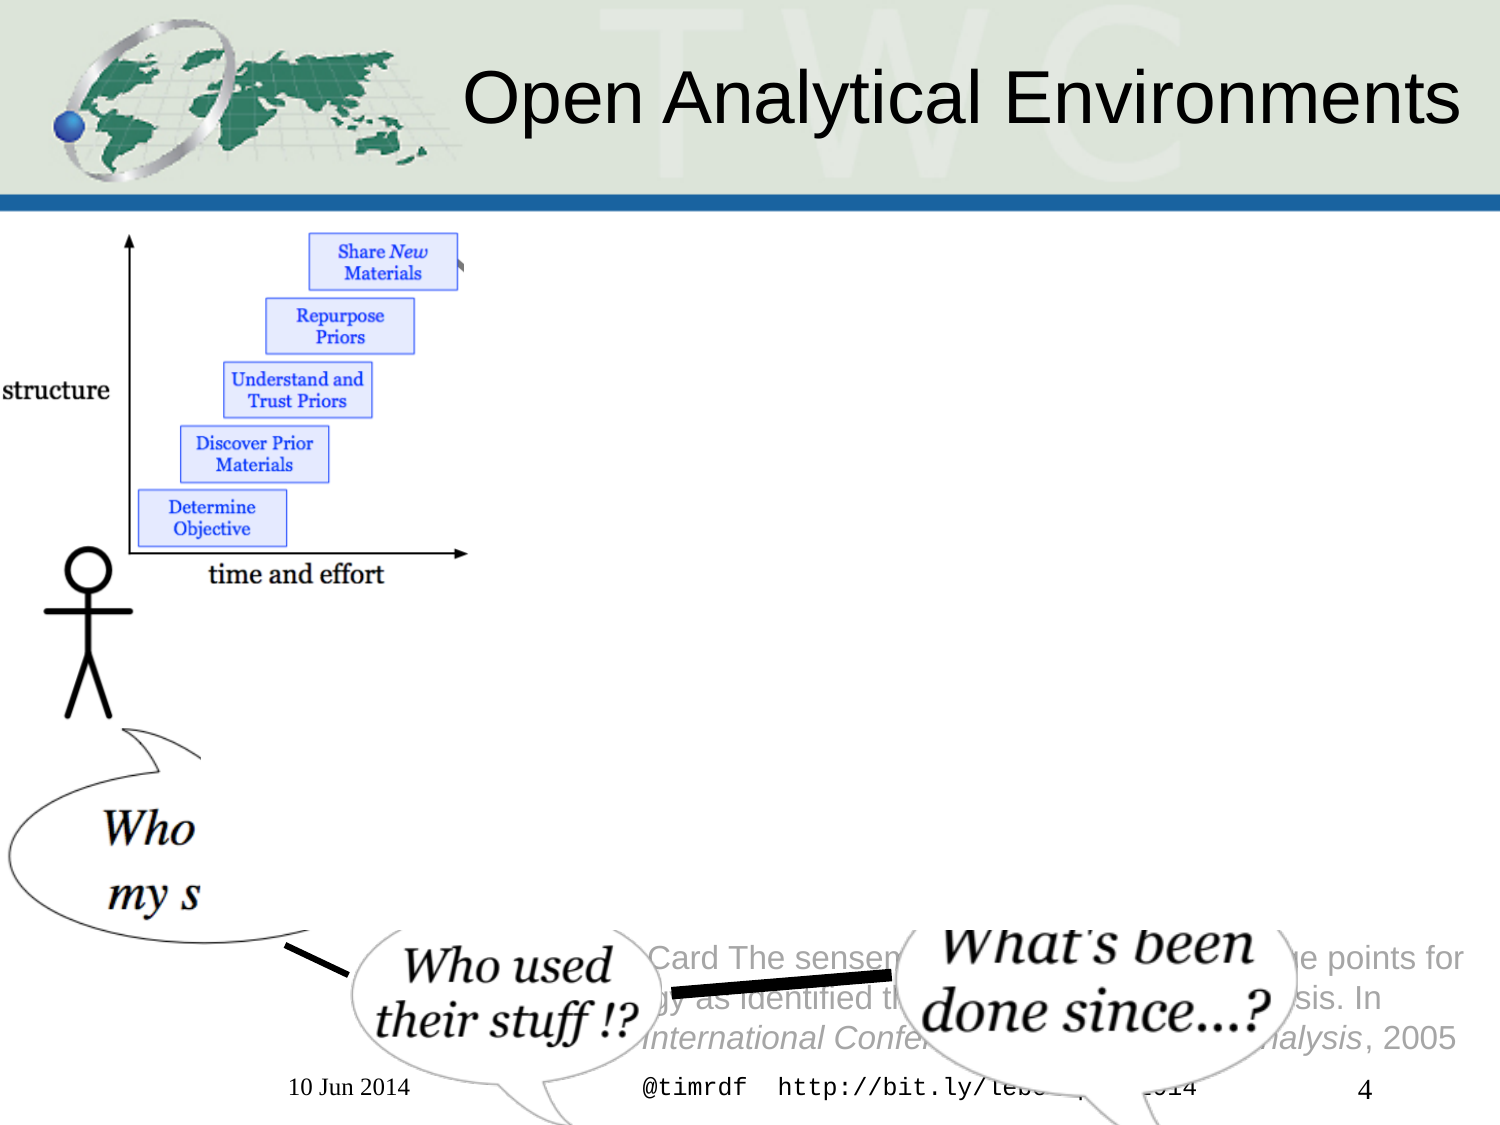

# Open Analytical Environments
open information systems:
downstream
downstream
downstream
upstream
P. Pirolli and S. Card The sensemaking process and leverage points for analyst technology as identified through cognitive task analysis. In Proceedings of International Conference on Intelligence Analysis, 2005
10 Jun 2014
@timrdf http://bit.ly/lebo-ipaw-2014
4